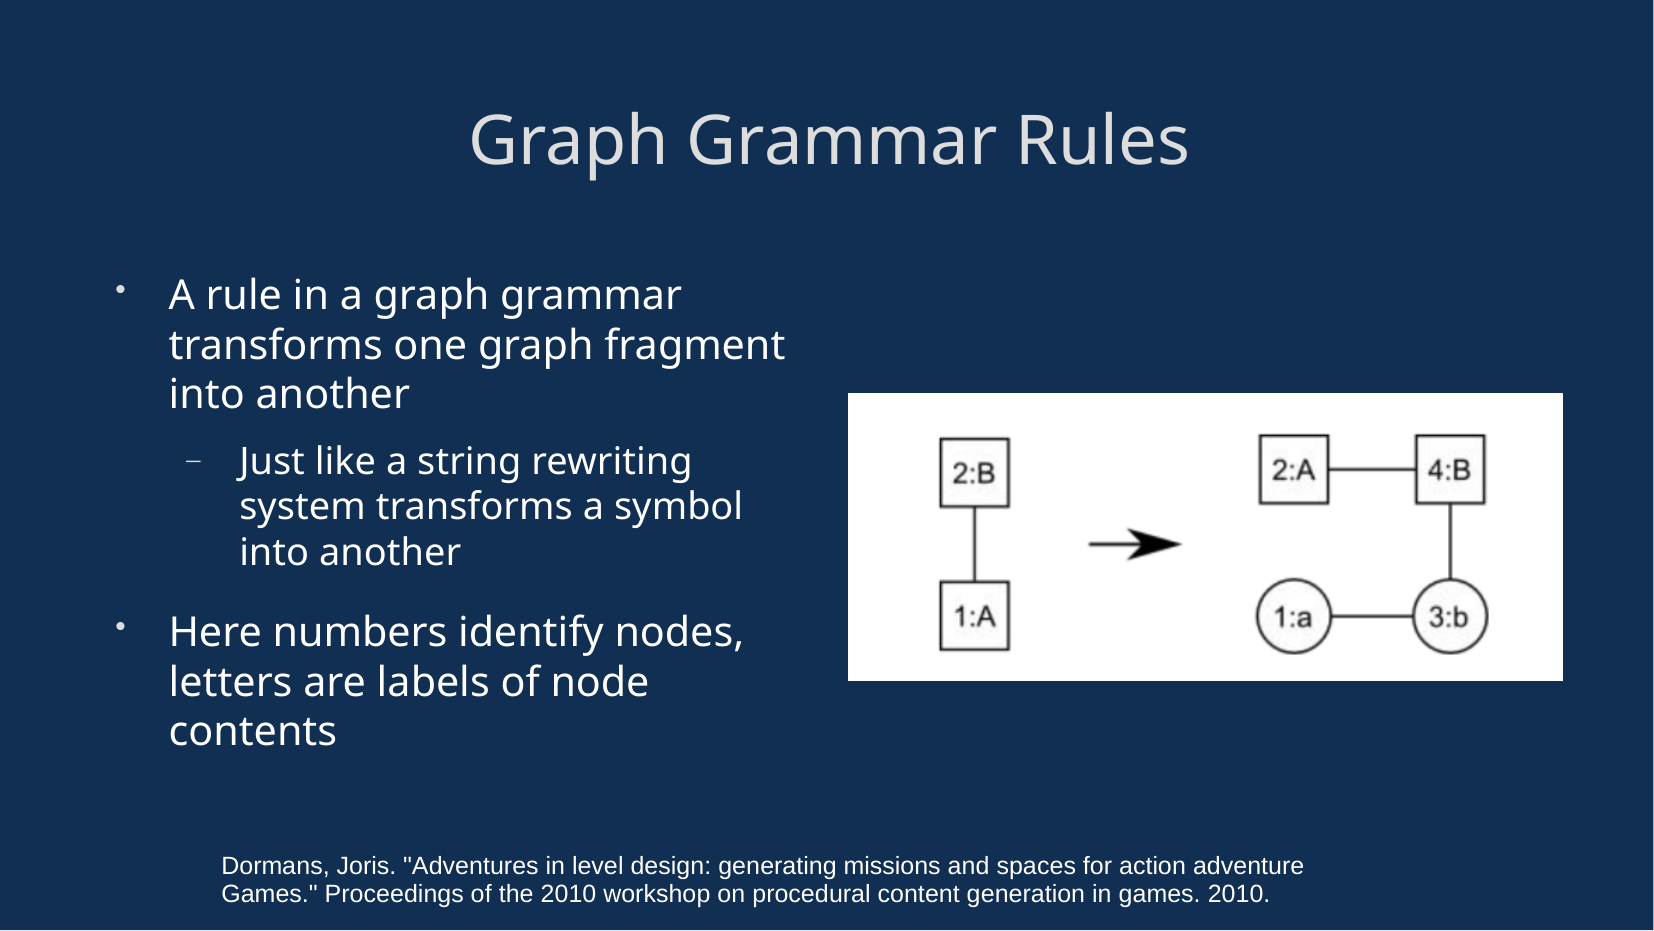

Graph Grammar Rules
# A rule in a graph grammar transforms one graph fragment into another
Just like a string rewriting system transforms a symbol into another
Here numbers identify nodes, letters are labels of node contents
Dormans, Joris. "Adventures in level design: generating missions and spaces for action adventure
Games." Proceedings of the 2010 workshop on procedural content generation in games. 2010.